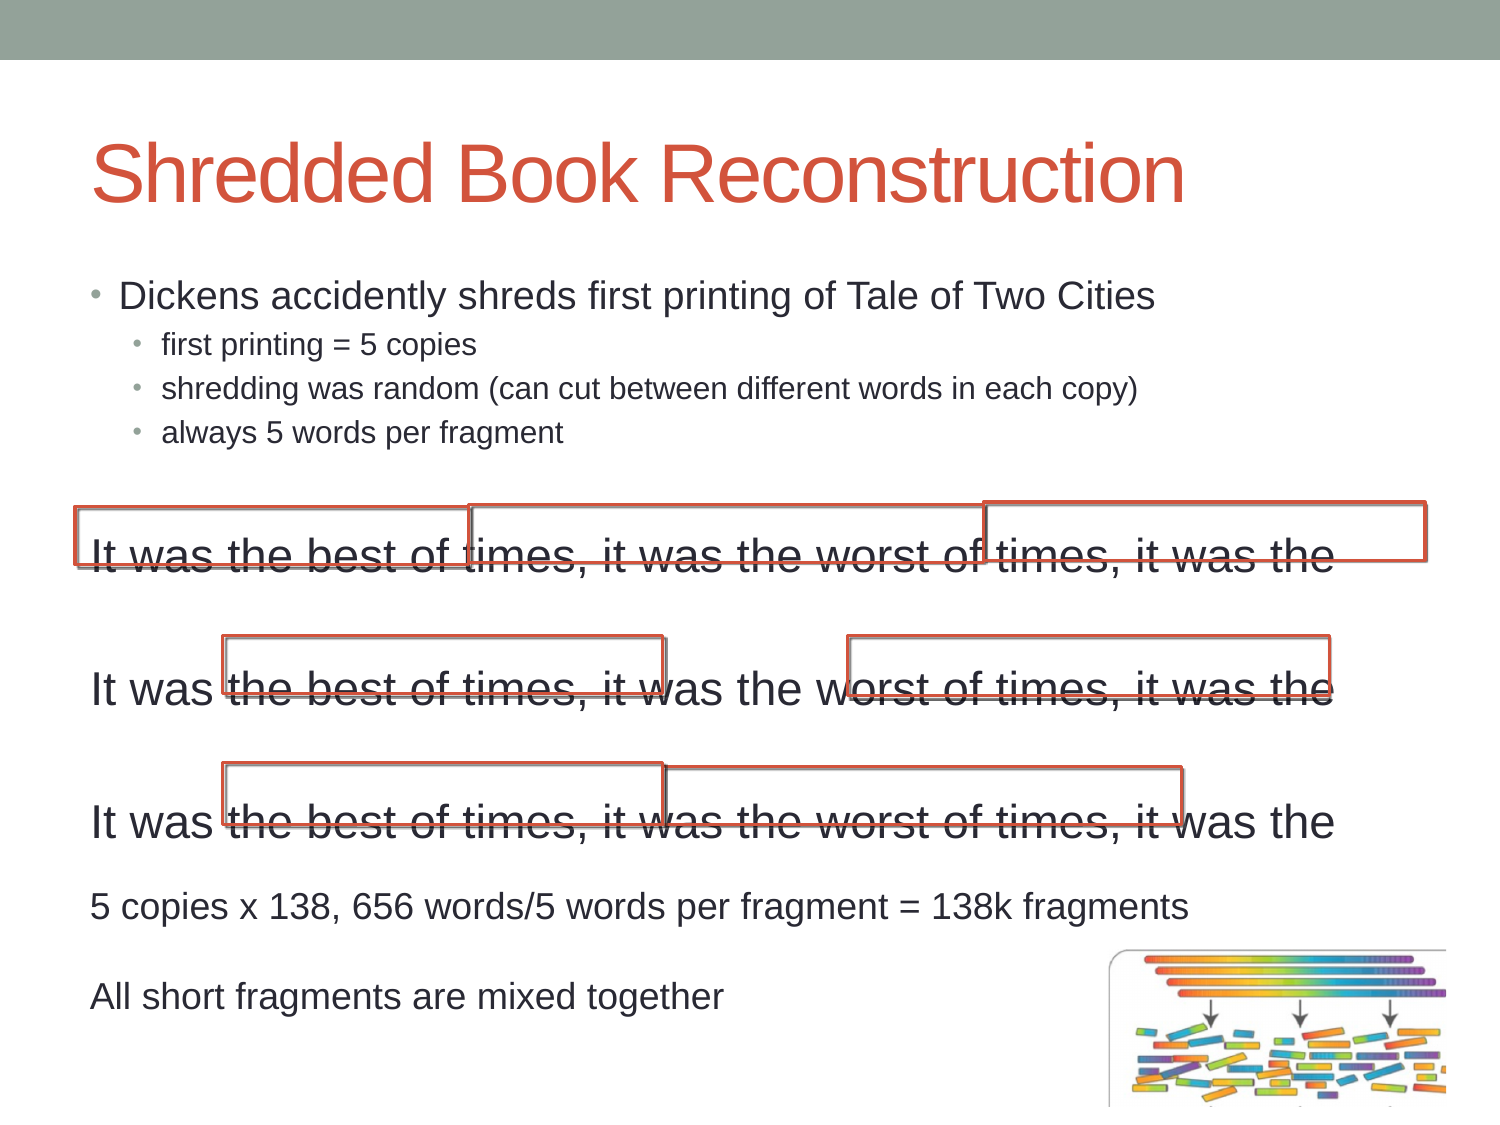

# Shredded Book Reconstruction
Dickens accidently shreds first printing of Tale of Two Cities
first printing = 5 copies
shredding was random (can cut between different words in each copy)
always 5 words per fragment
It was the best of times, it was the worst of times, it was the
It was the best of times, it was the worst of times, it was the
It was the best of times, it was the worst of times, it was the
5 copies x 138, 656 words/5 words per fragment = 138k fragments
All short fragments are mixed together